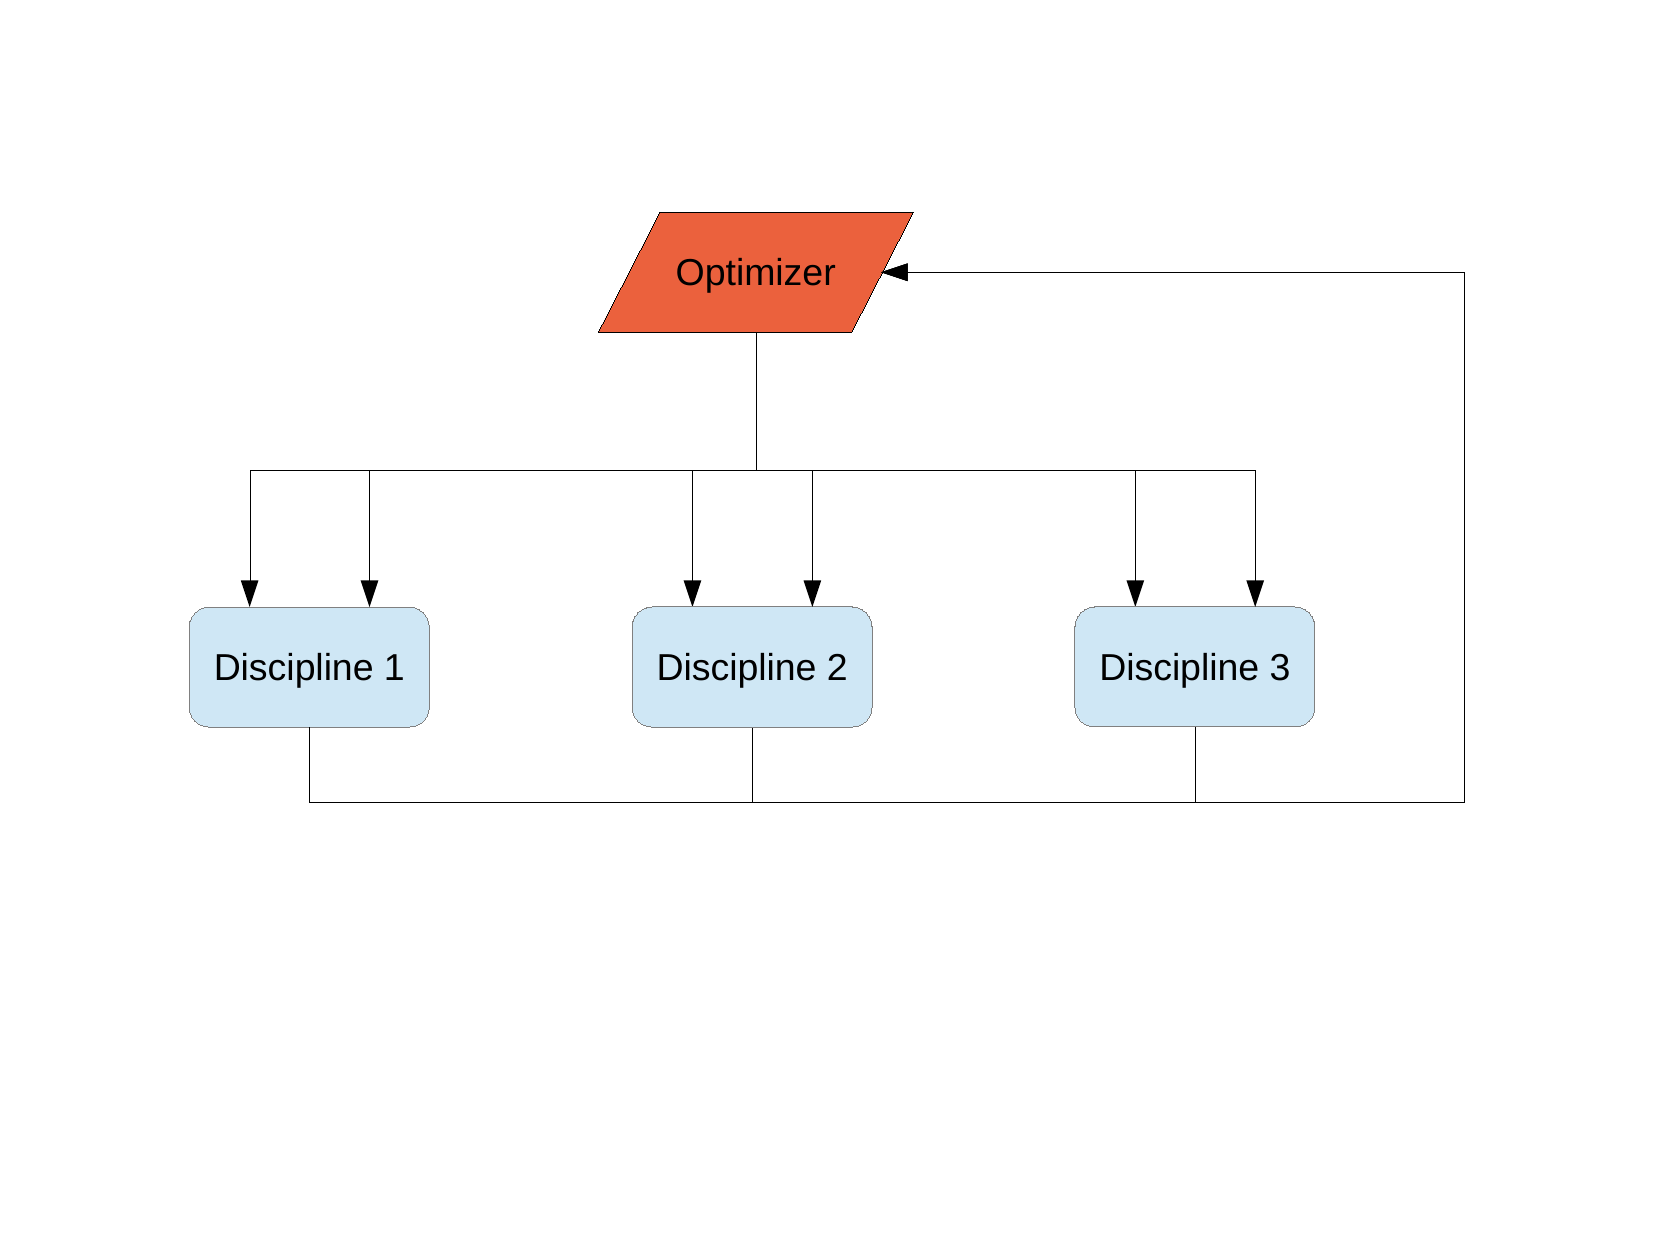

Optimizer
Discipline 3
Discipline 2
Discipline 1